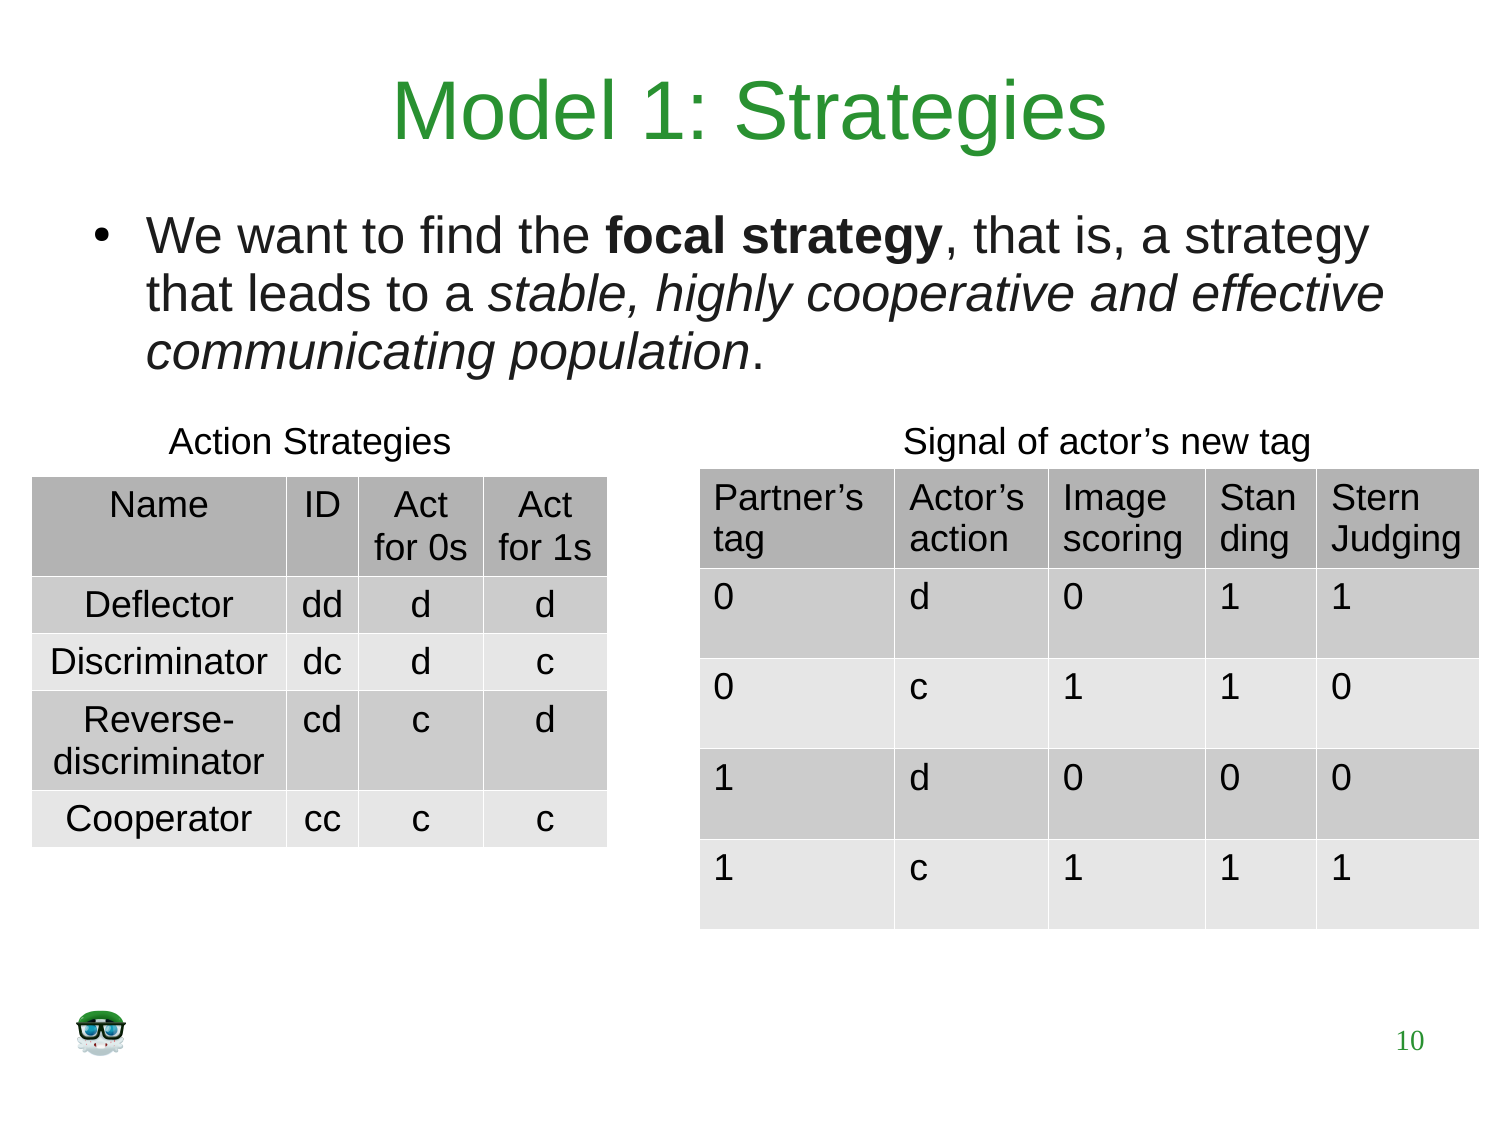

# Model 1: Strategies
We want to find the focal strategy, that is, a strategy that leads to a stable, highly cooperative and effective communicating population.
Action Strategies
Signal of actor’s new tag
| Partner’s tag | Actor’s action | Image scoring | Standing | Stern Judging |
| --- | --- | --- | --- | --- |
| 0 | d | 0 | 1 | 1 |
| 0 | c | 1 | 1 | 0 |
| 1 | d | 0 | 0 | 0 |
| 1 | c | 1 | 1 | 1 |
| Name | ID | Act for 0s | Act for 1s |
| --- | --- | --- | --- |
| Deflector | dd | d | d |
| Discriminator | dc | d | c |
| Reverse-discriminator | cd | c | d |
| Cooperator | cc | c | c |
10